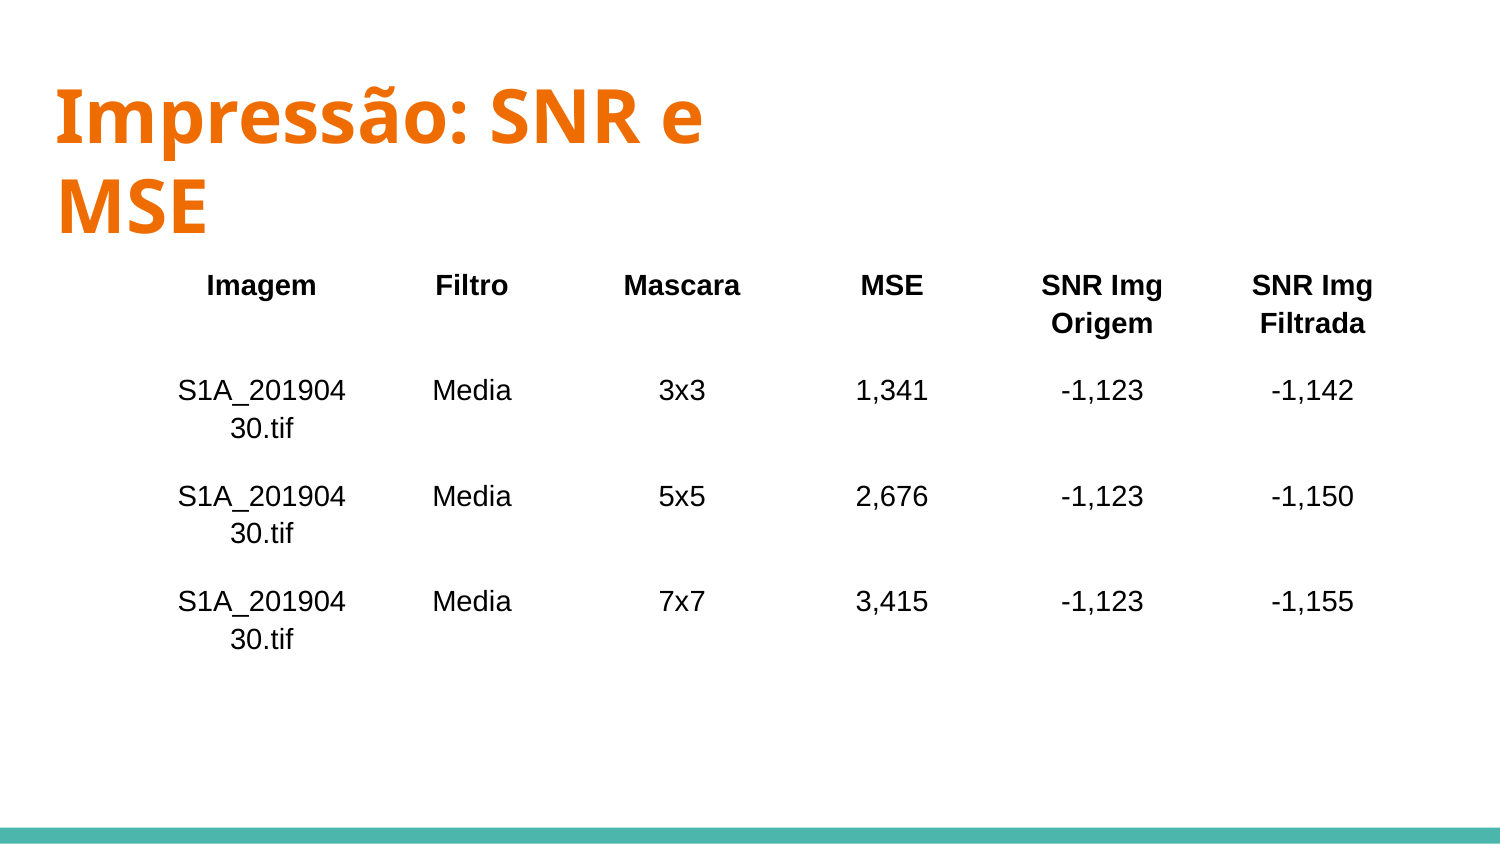

# Impressão: SNR e MSE
| Imagem | Filtro | Mascara | MSE | SNR Img Origem | SNR Img Filtrada |
| --- | --- | --- | --- | --- | --- |
| S1A\_20190430.tif | Media | 3x3 | 1,341 | -1,123 | -1,142 |
| S1A\_20190430.tif | Media | 5x5 | 2,676 | -1,123 | -1,150 |
| S1A\_20190430.tif | Media | 7x7 | 3,415 | -1,123 | -1,155 |